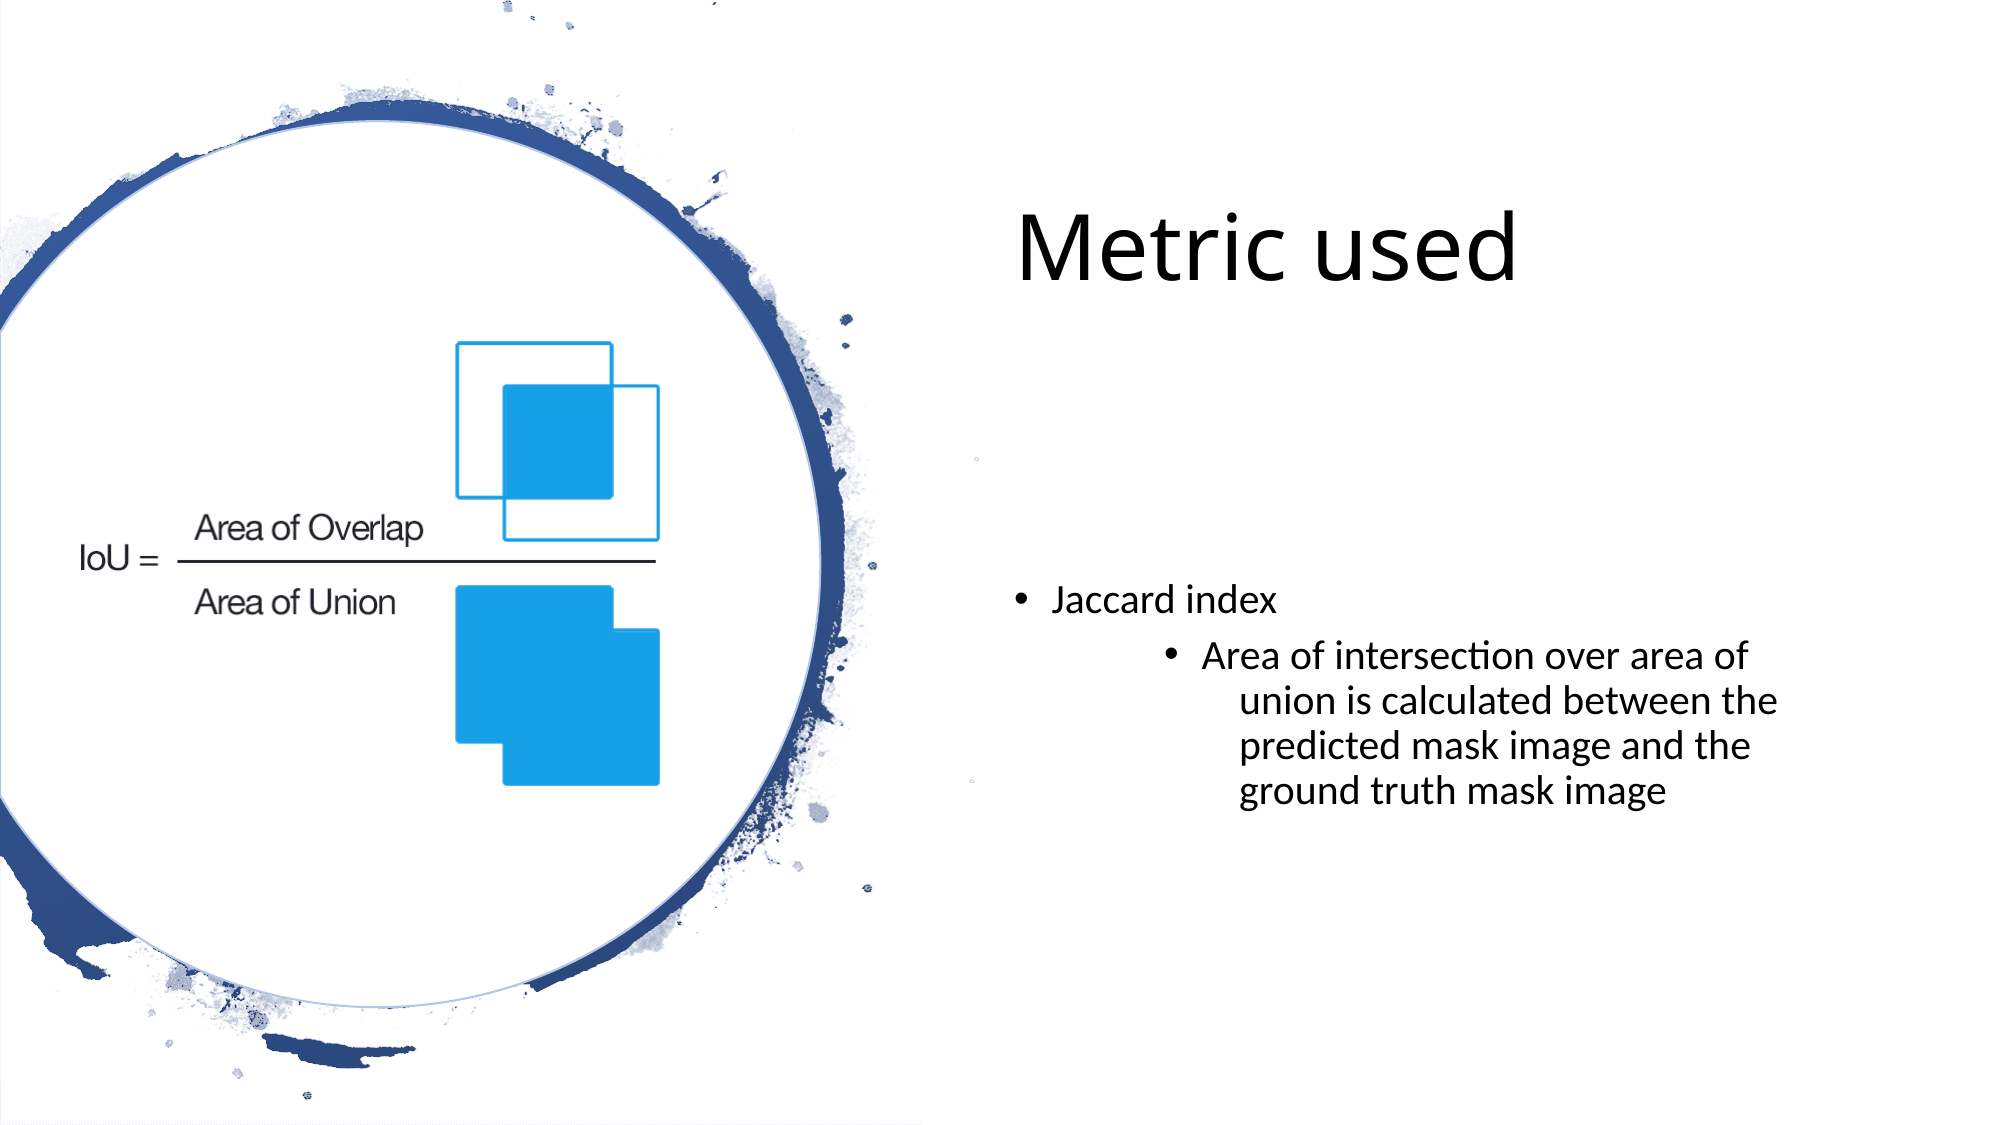

# Metric used
Jaccard index
Area of intersection over area of union is calculated between the predicted mask image and the ground truth mask image